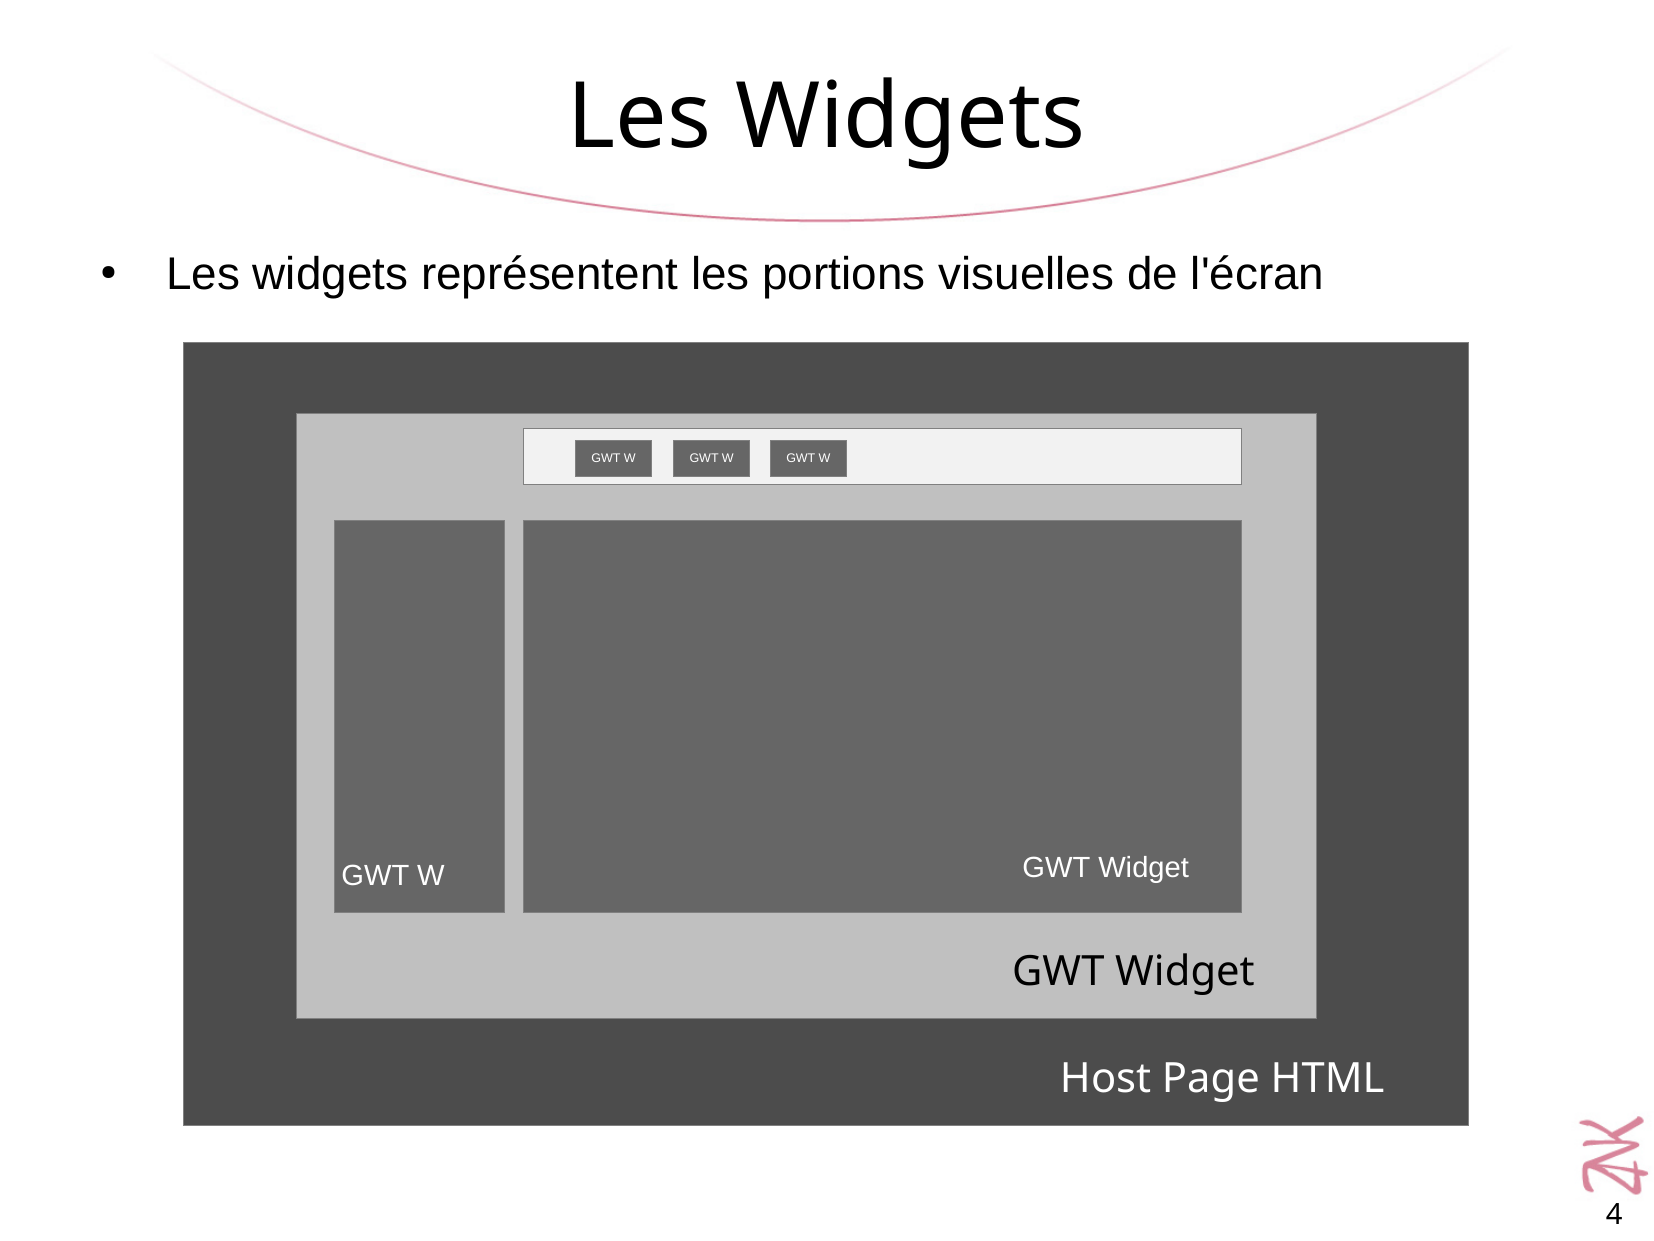

# Les Widgets
 Les widgets représentent les portions visuelles de l'écran
GWT W
GWT W
GWT W
GWT Widget
GWT W
GWT Widget
Host Page HTML
4